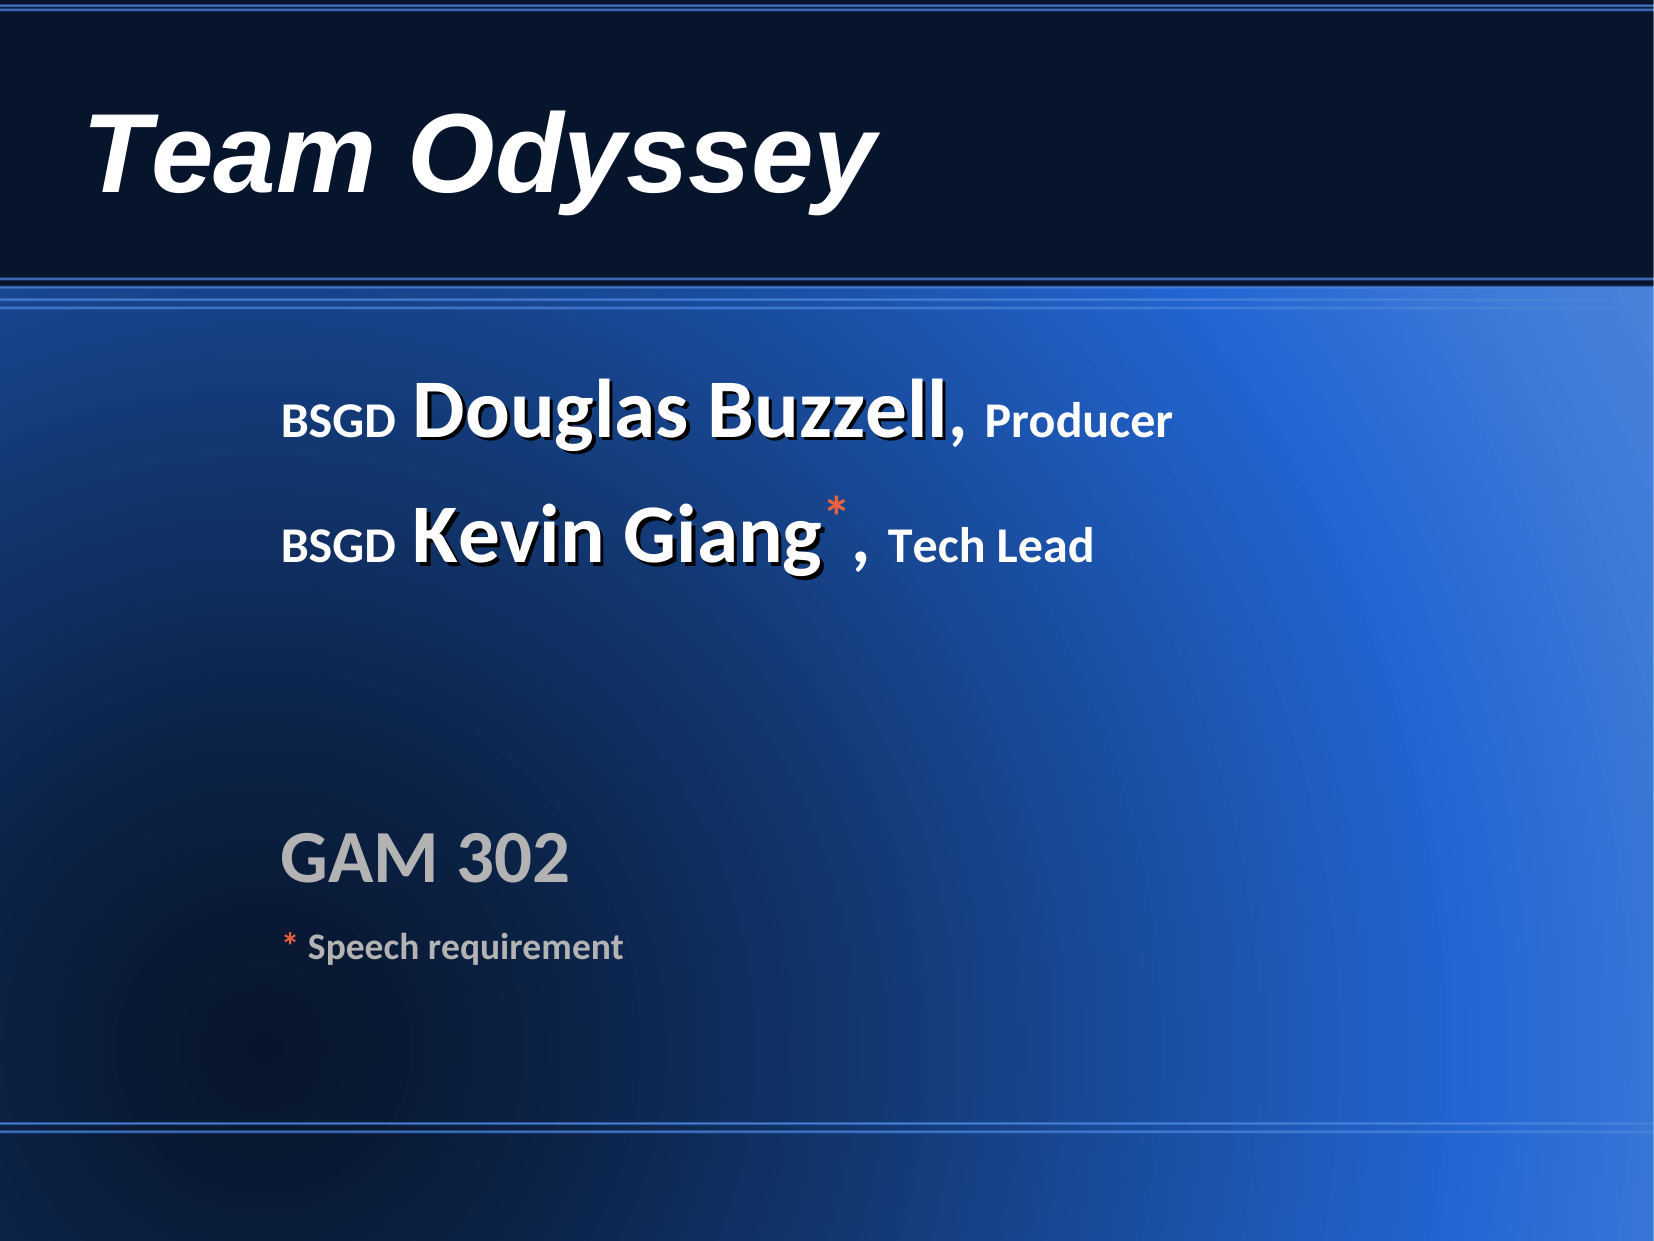

# Team Odyssey
BSGD Douglas Buzzell, Producer
BSGD Kevin Giang*, Tech Lead
GAM 302
* Speech requirement